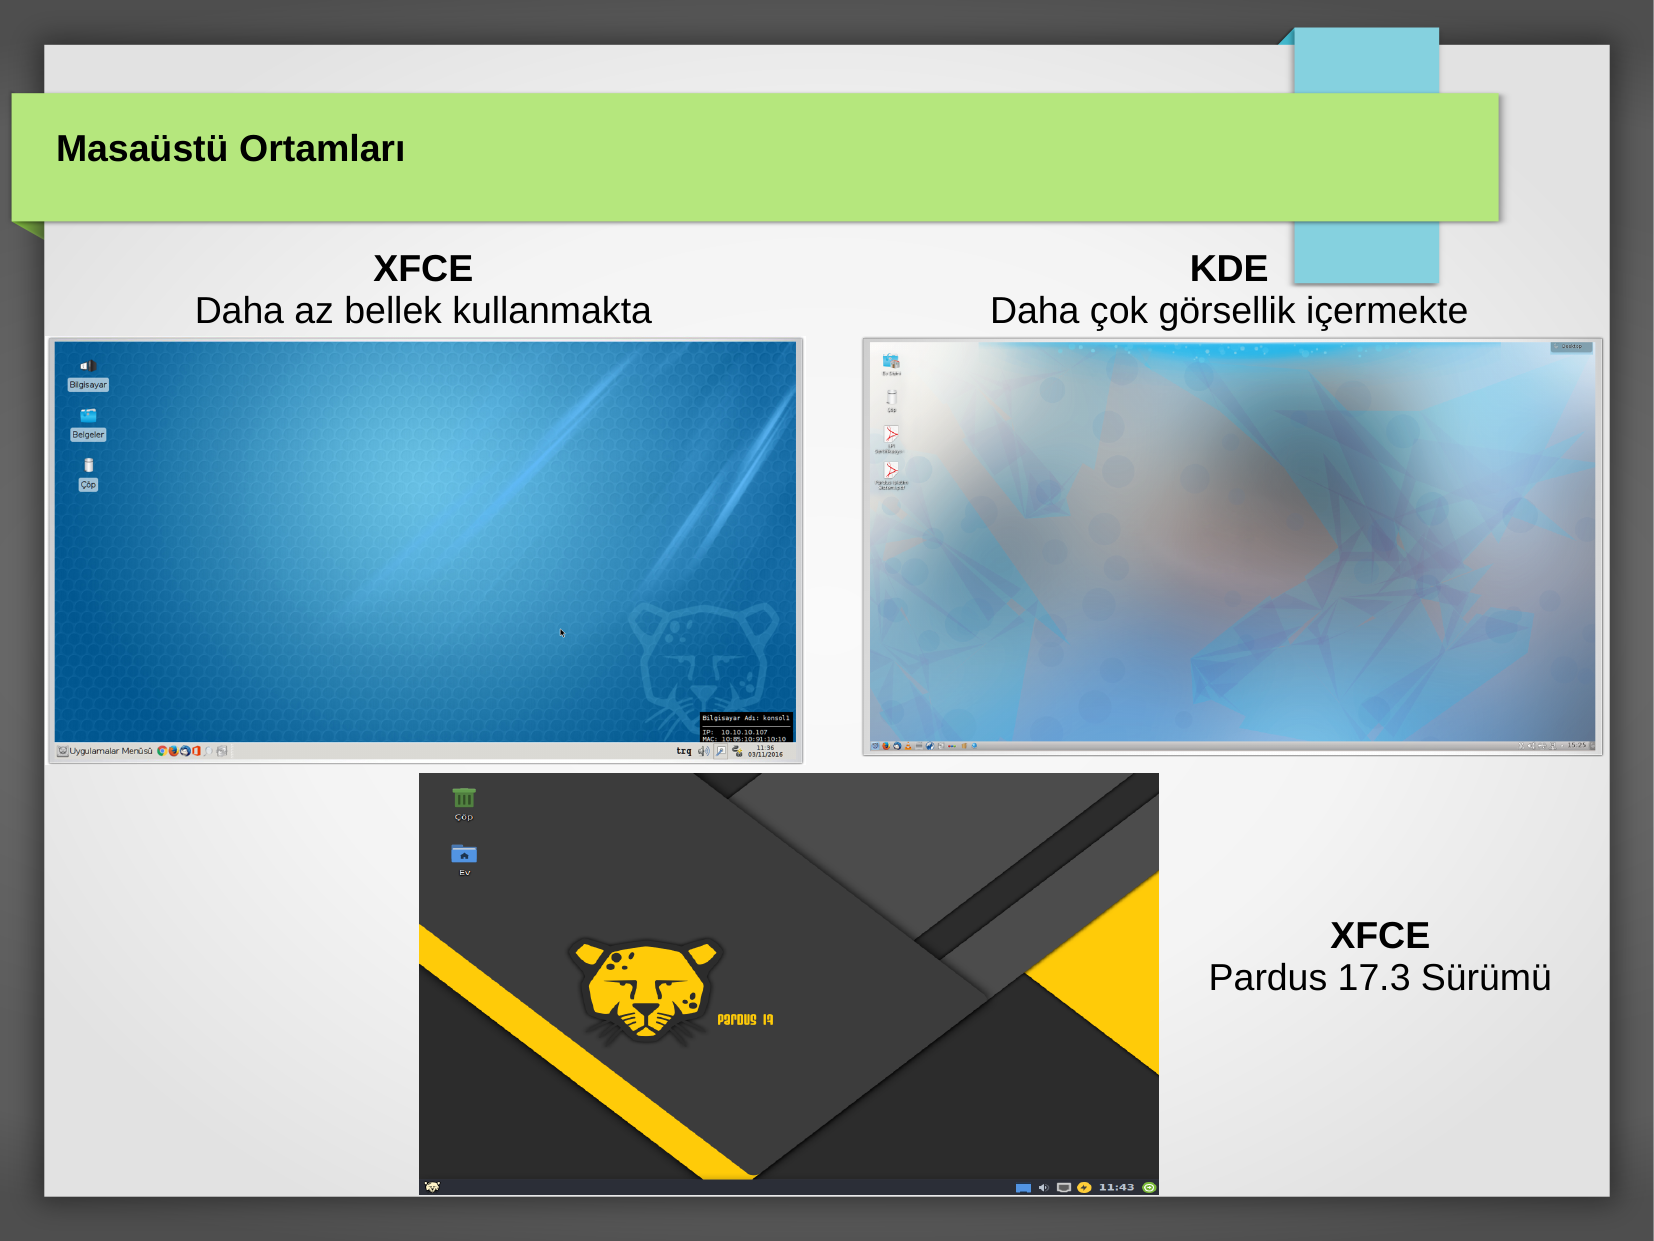

Masaüstü Ortamları
KDE
Daha çok görsellik içermekte
XFCE
Daha az bellek kullanmakta
XFCE
Pardus 17.3 Sürümü